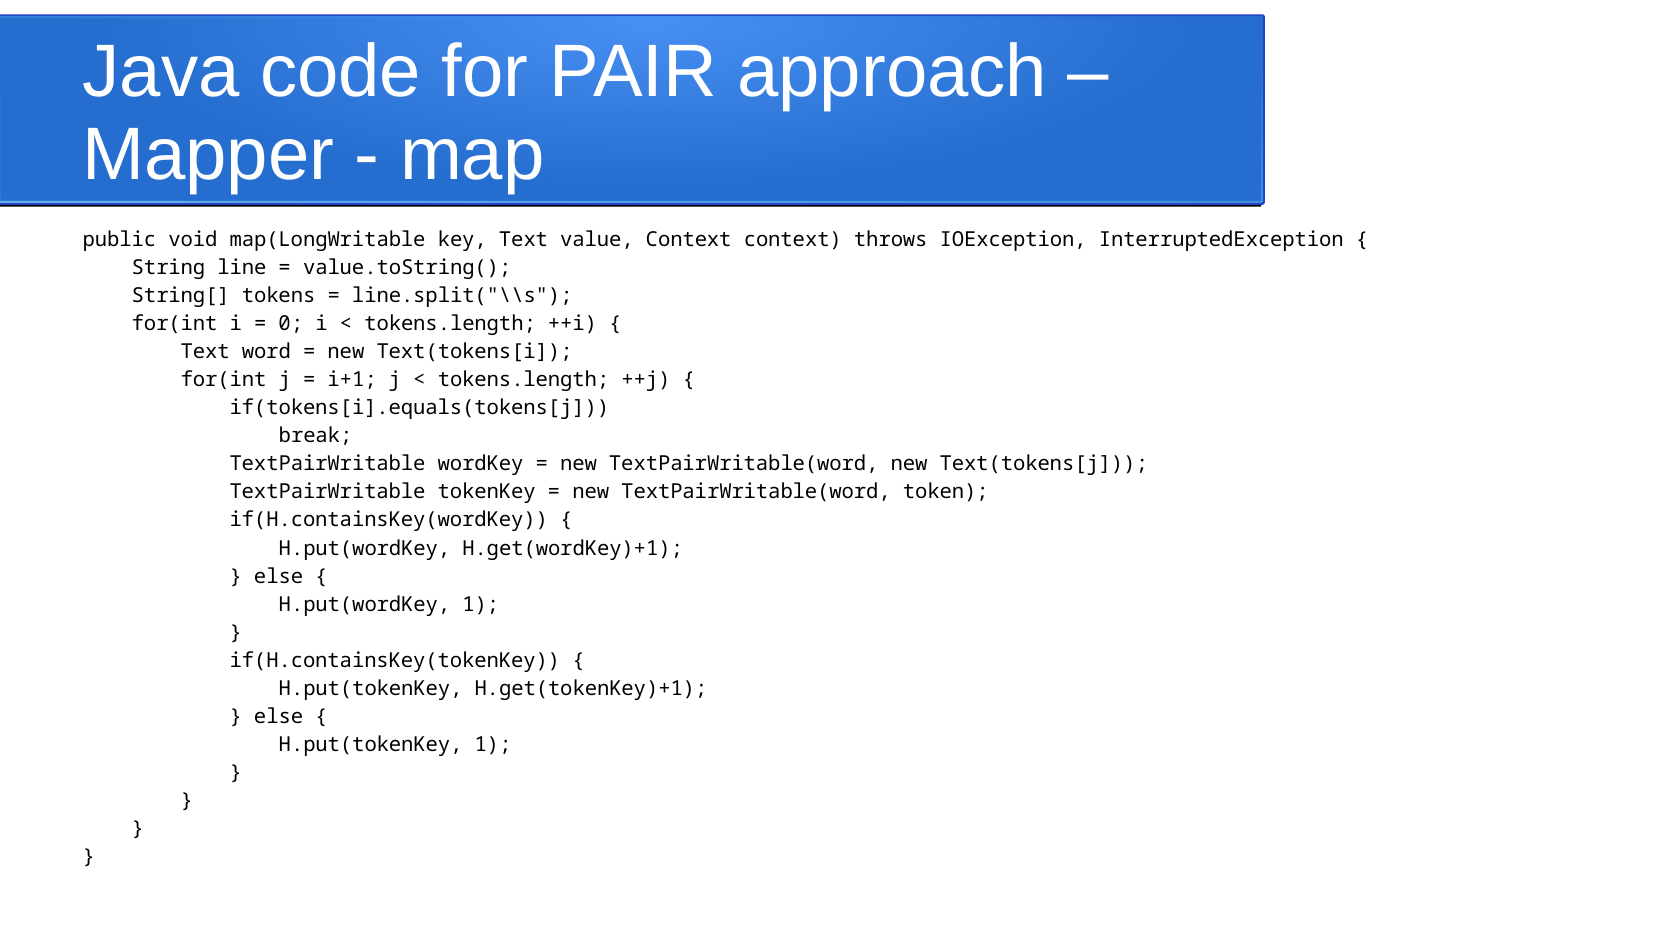

# Java code for PAIR approach – Mapper - map
public void map(LongWritable key, Text value, Context context) throws IOException, InterruptedException {
 String line = value.toString();
 String[] tokens = line.split("\\s");
 for(int i = 0; i < tokens.length; ++i) {
 Text word = new Text(tokens[i]);
 for(int j = i+1; j < tokens.length; ++j) {
 if(tokens[i].equals(tokens[j]))
 break;
 TextPairWritable wordKey = new TextPairWritable(word, new Text(tokens[j]));
 TextPairWritable tokenKey = new TextPairWritable(word, token);
 if(H.containsKey(wordKey)) {
 H.put(wordKey, H.get(wordKey)+1);
 } else {
 H.put(wordKey, 1);
 }
 if(H.containsKey(tokenKey)) {
 H.put(tokenKey, H.get(tokenKey)+1);
 } else {
 H.put(tokenKey, 1);
 }
 }
 }
}